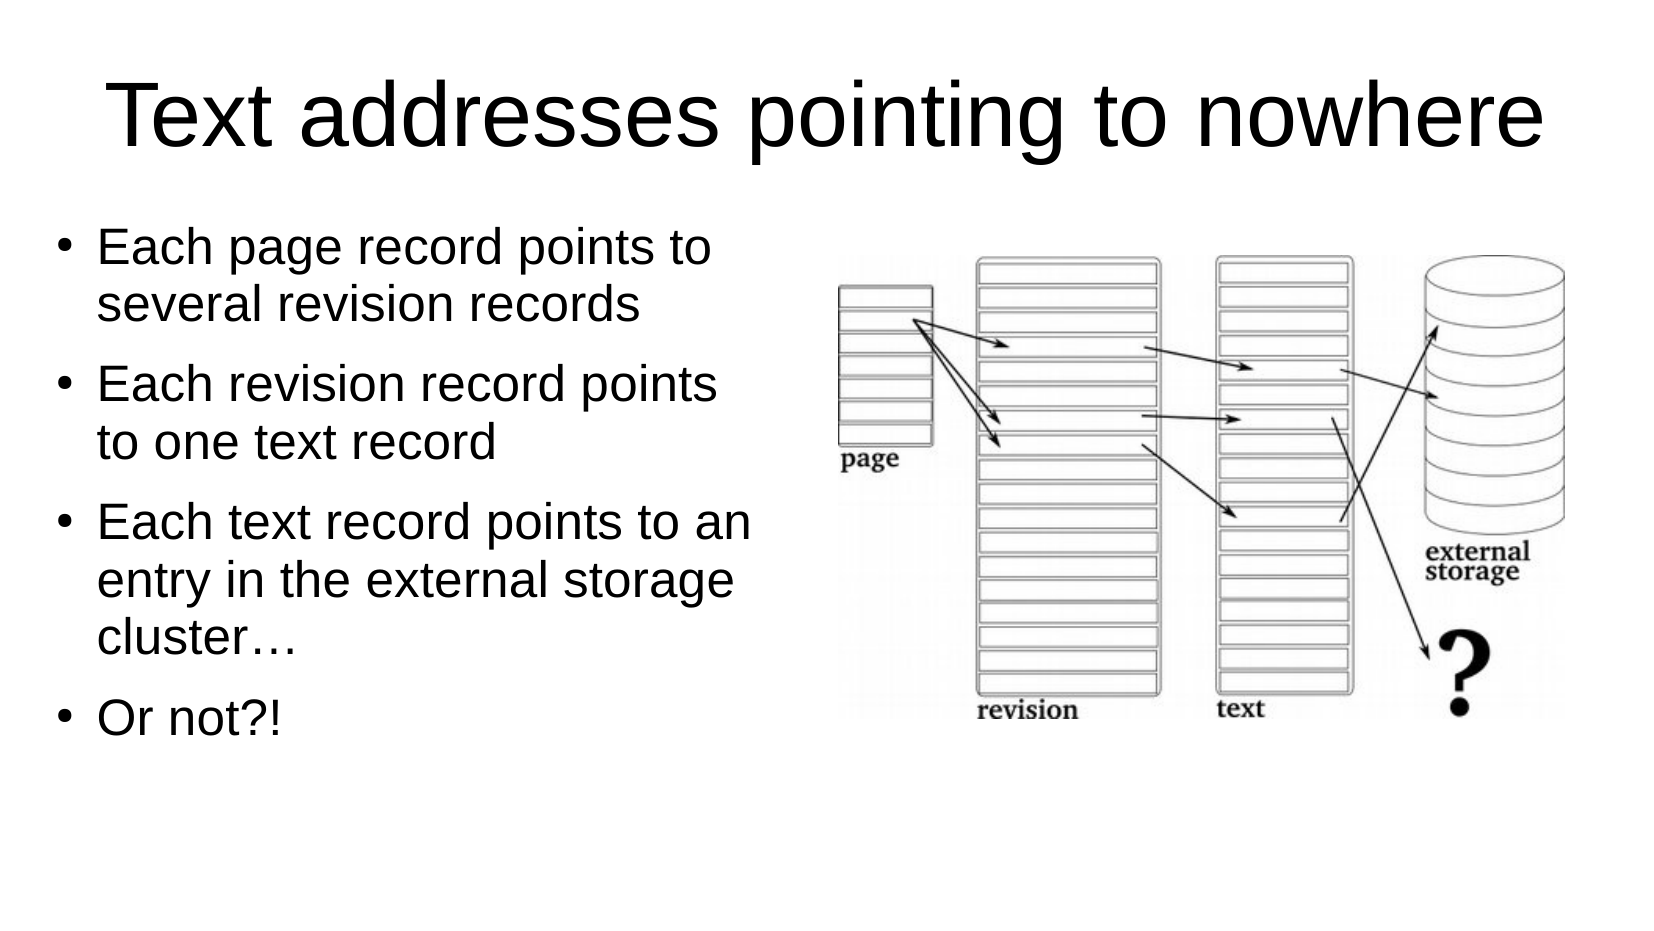

# Text addresses pointing to nowhere
Each page record points to several revision records
Each revision record points to one text record
Each text record points to an entry in the external storage cluster…
Or not?!